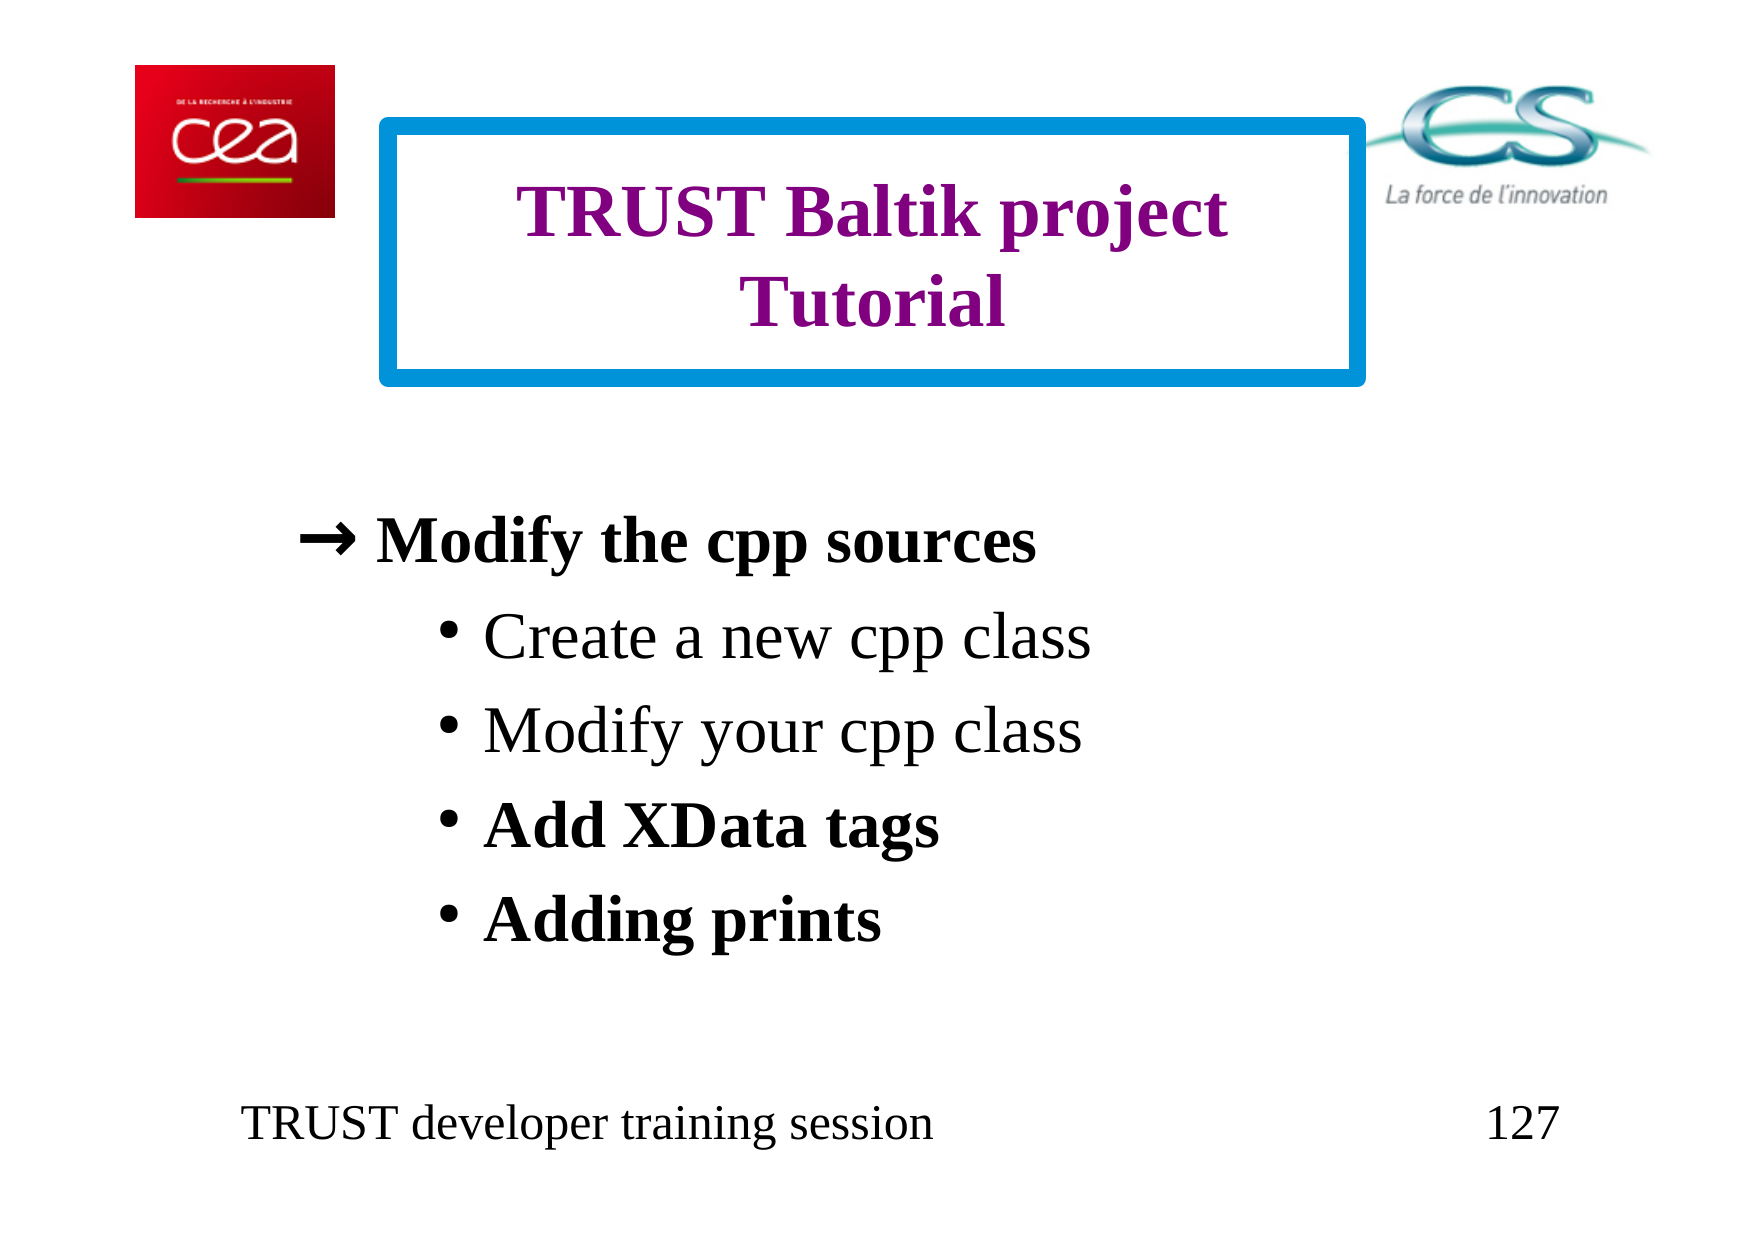

TRUST Baltik project Tutorial
# → Modify the cpp sources
Create a new cpp class
Modify your cpp class
Add XData tags
Adding prints
TRUST developer training session
127